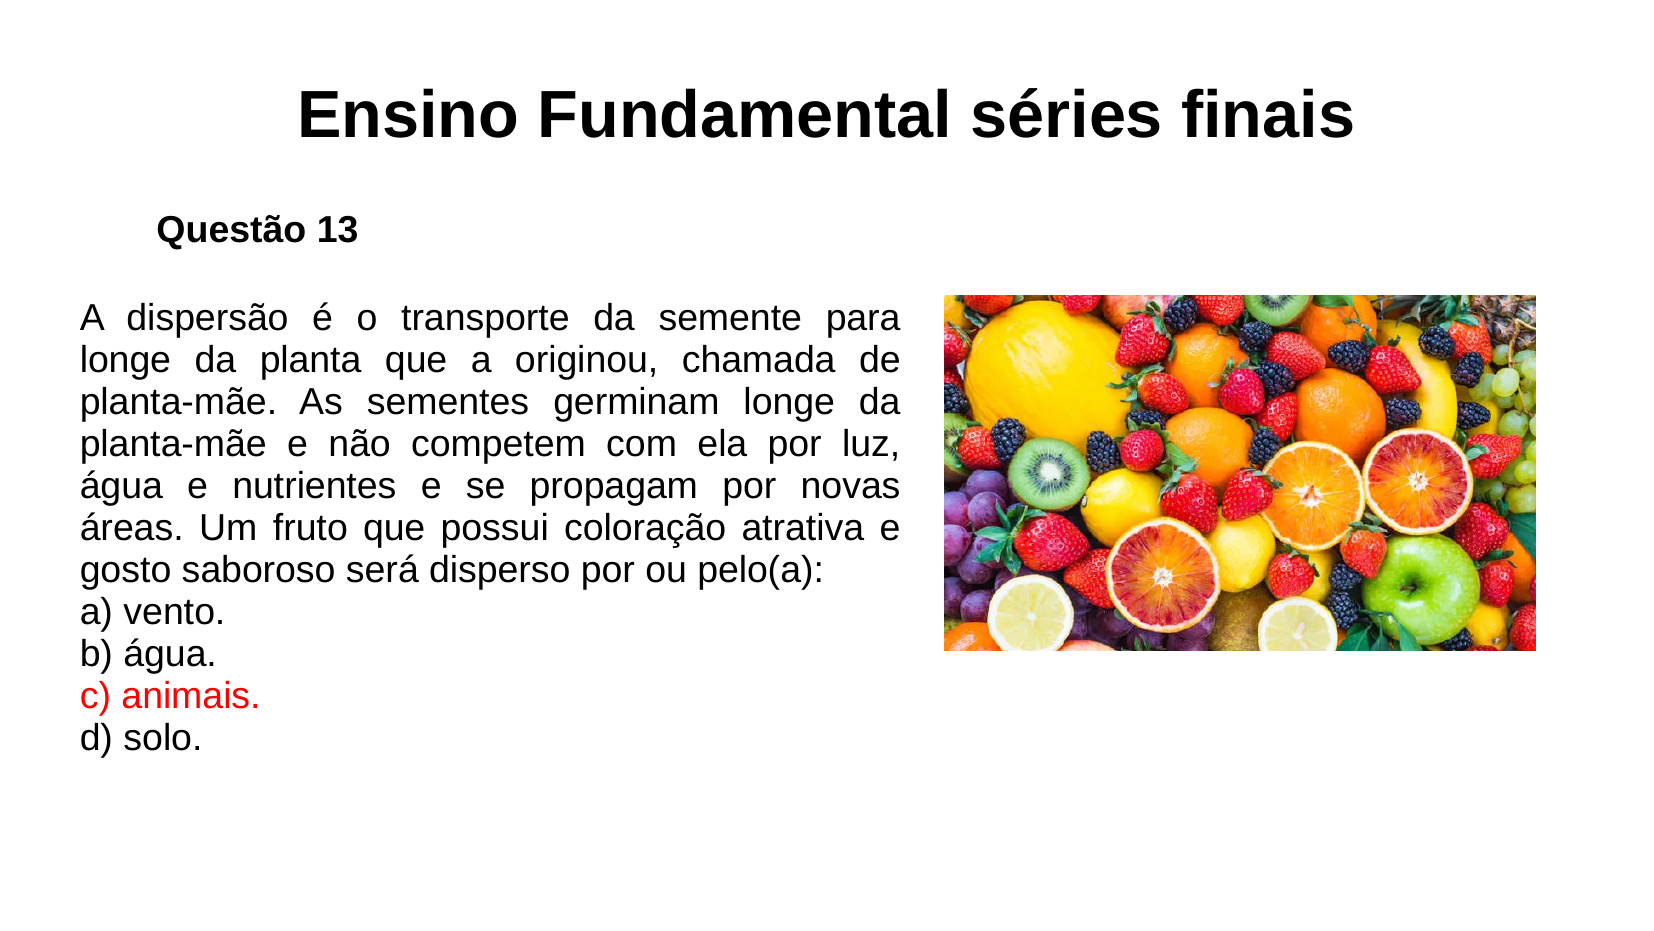

# Ensino Fundamental séries finais
Questão 13
A dispersão é o transporte da semente para longe da planta que a originou, chamada de planta-mãe. As sementes germinam longe da planta-mãe e não competem com ela por luz, água e nutrientes e se propagam por novas áreas. Um fruto que possui coloração atrativa e gosto saboroso será disperso por ou pelo(a):
a) vento.
b) água.
c) animais.
d) solo.